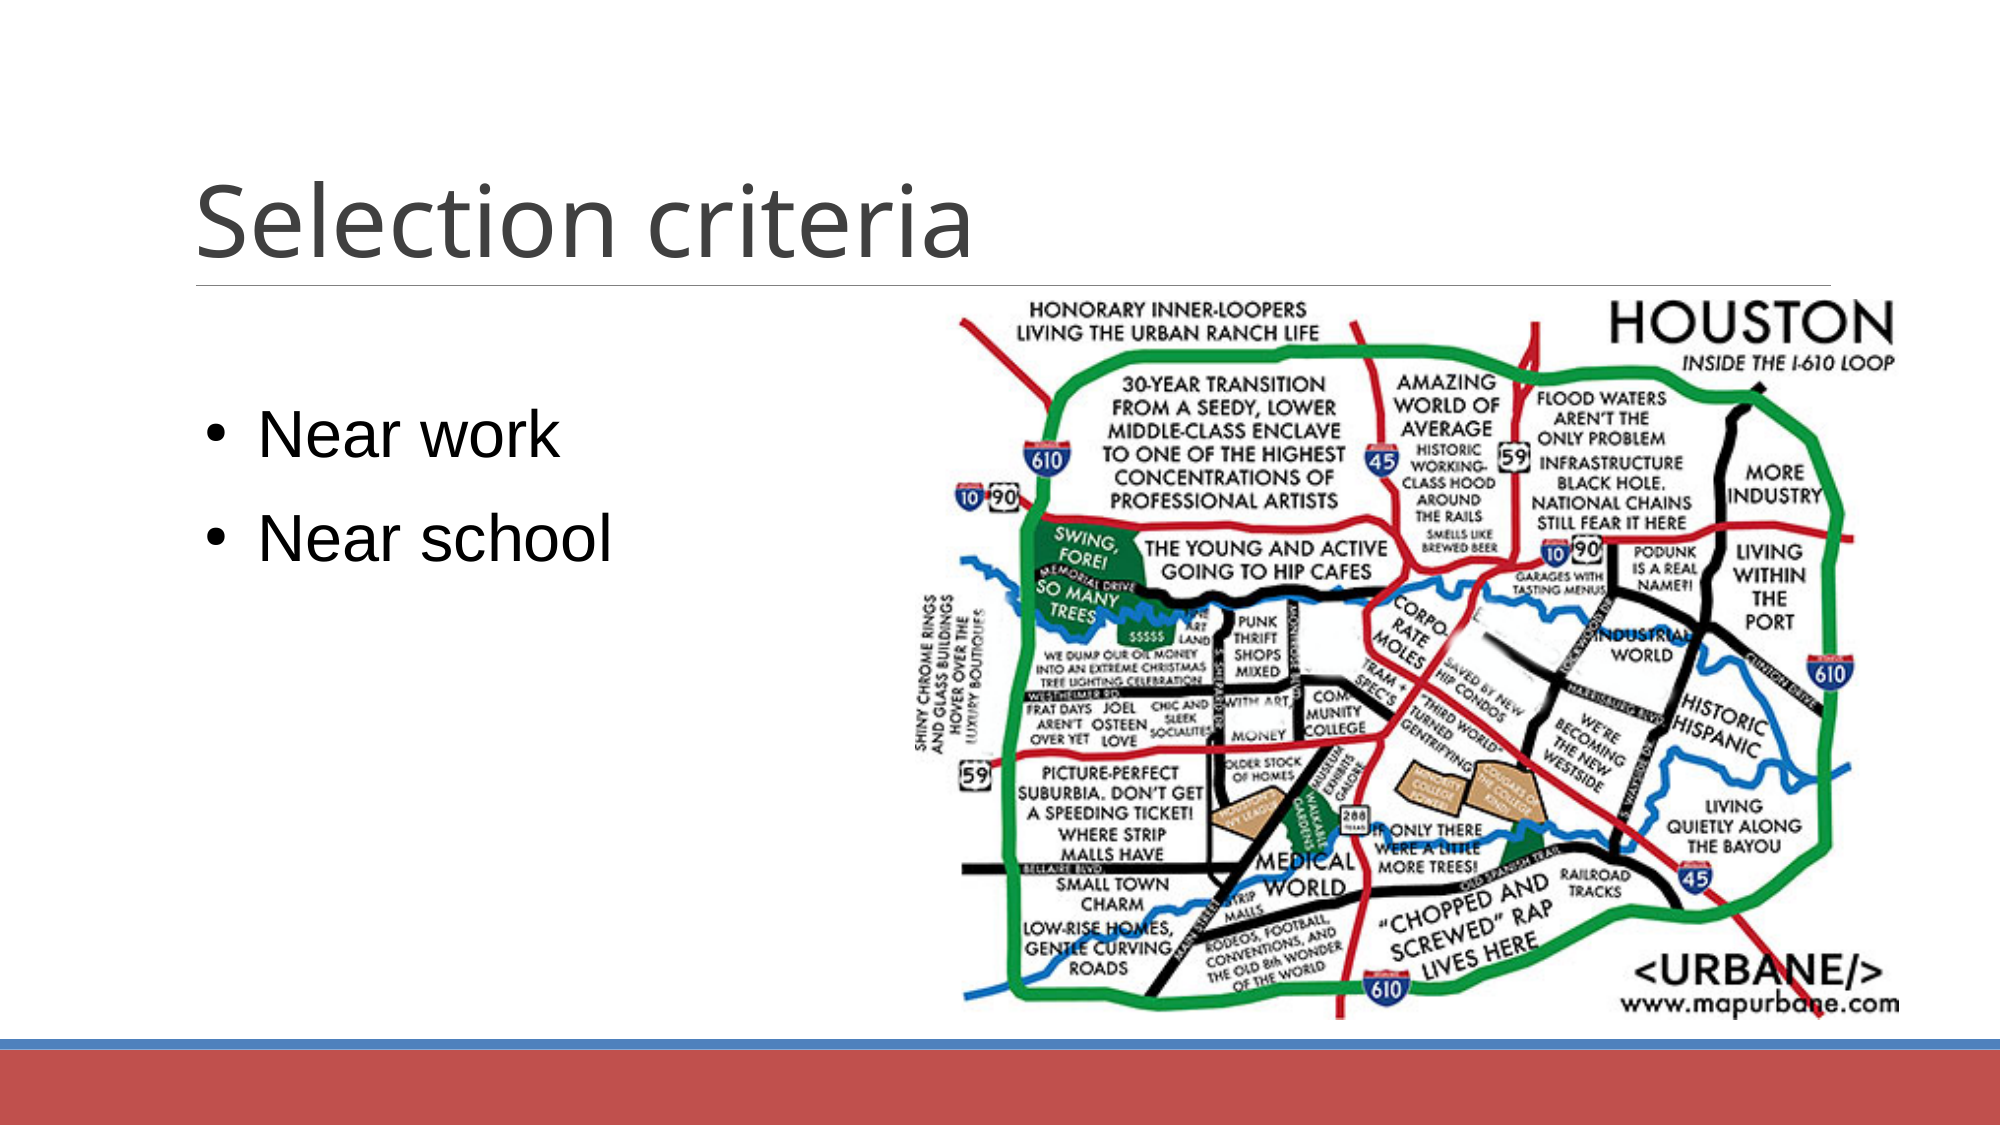

Selection criteria
#
Near work
Near school